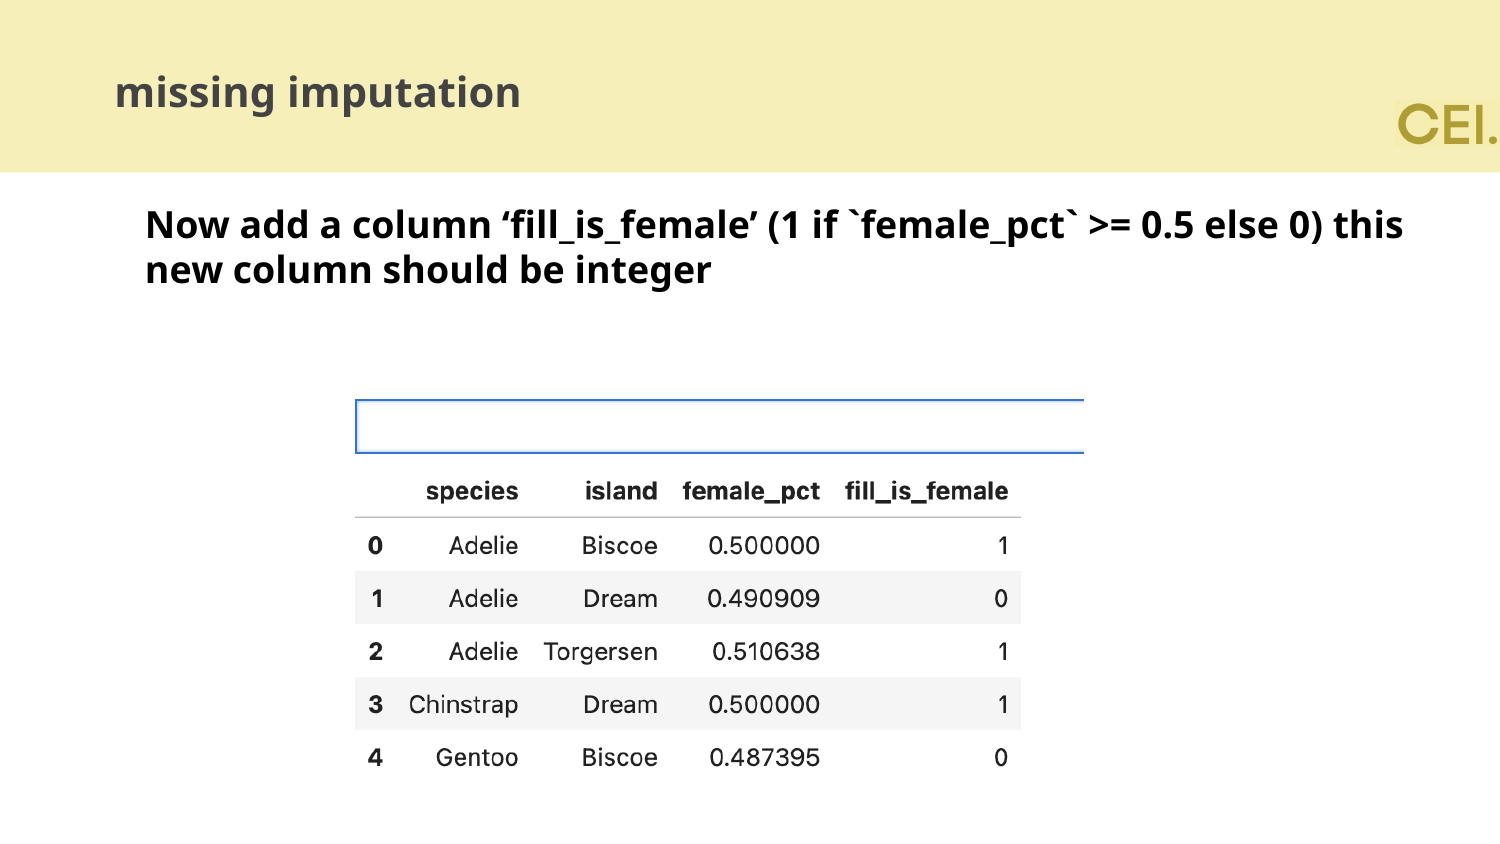

missing imputation
python if else statements
Now add a column ‘fill_is_female’ (1 if `female_pct` >= 0.5 else 0) this new column should be integer